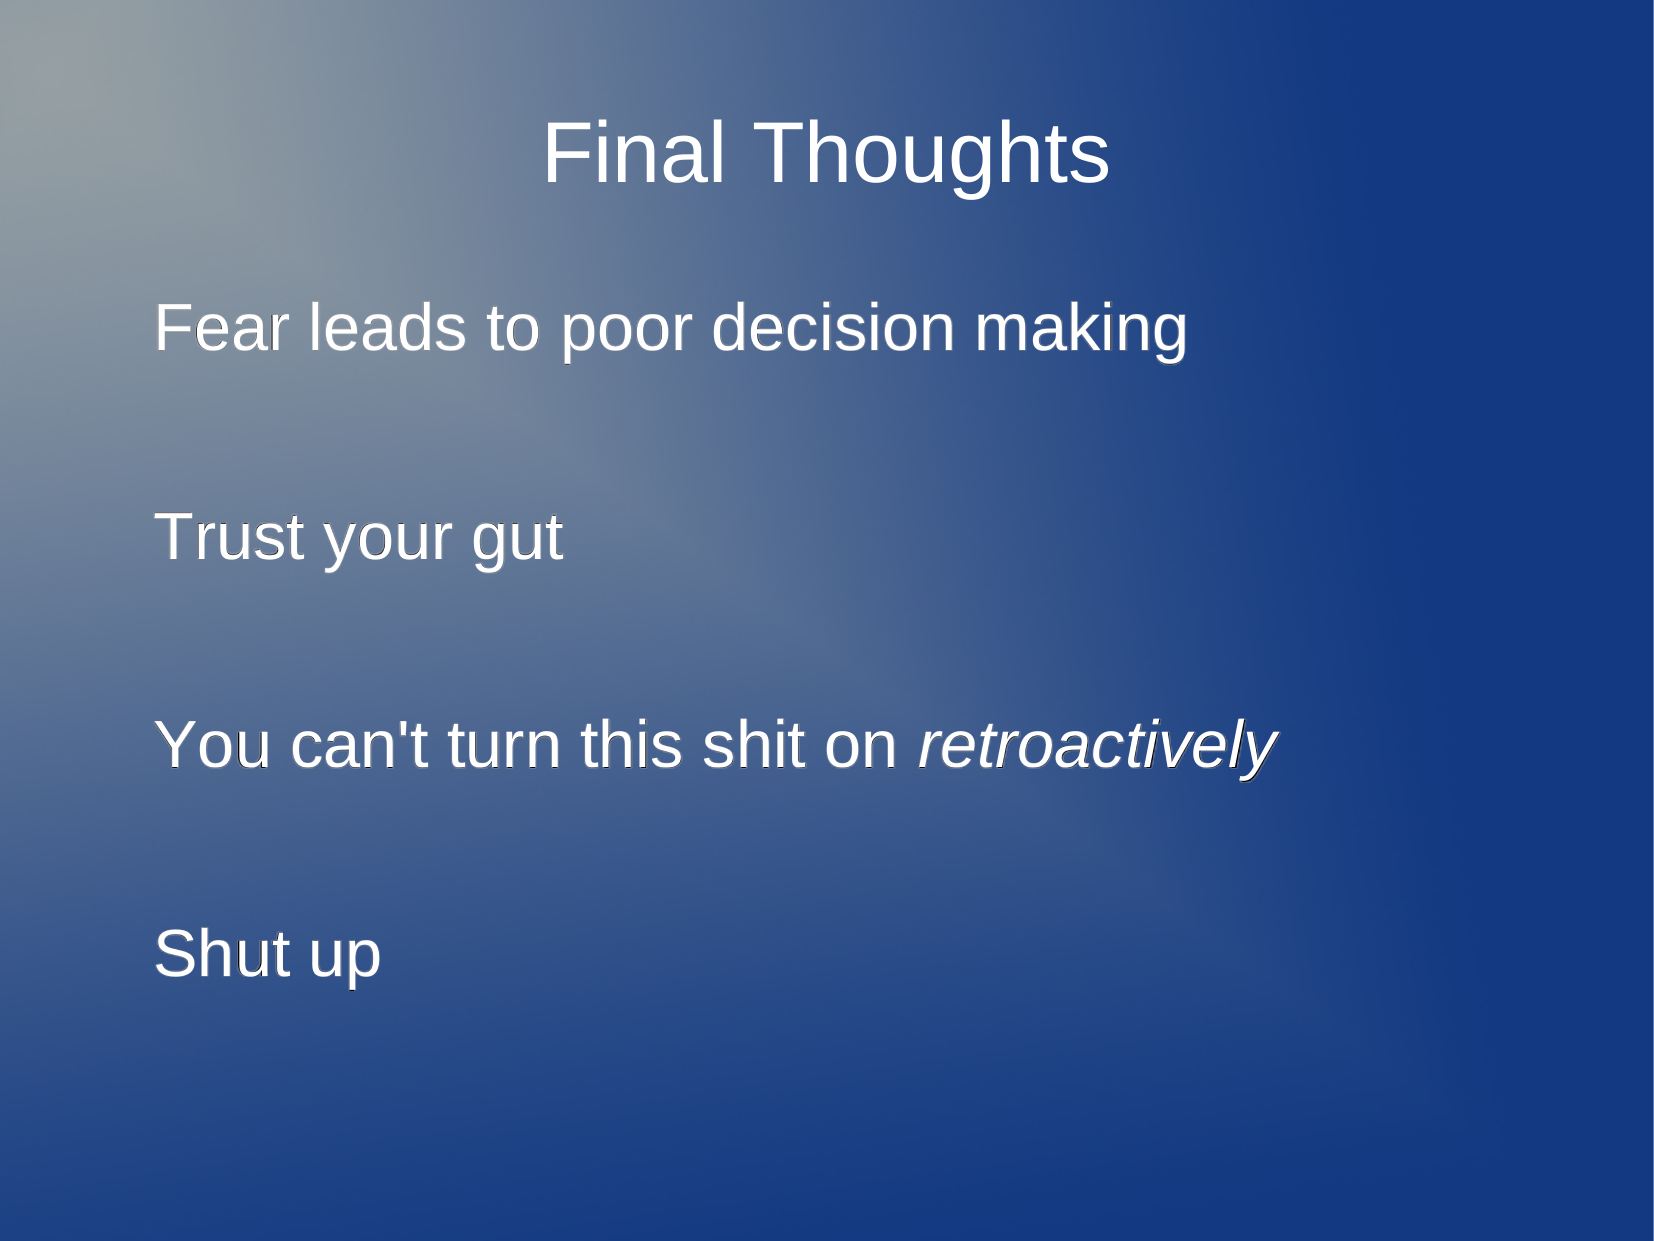

# Final Thoughts
Fear leads to poor decision making
Trust your gut
You can't turn this shit on retroactively
Shut up